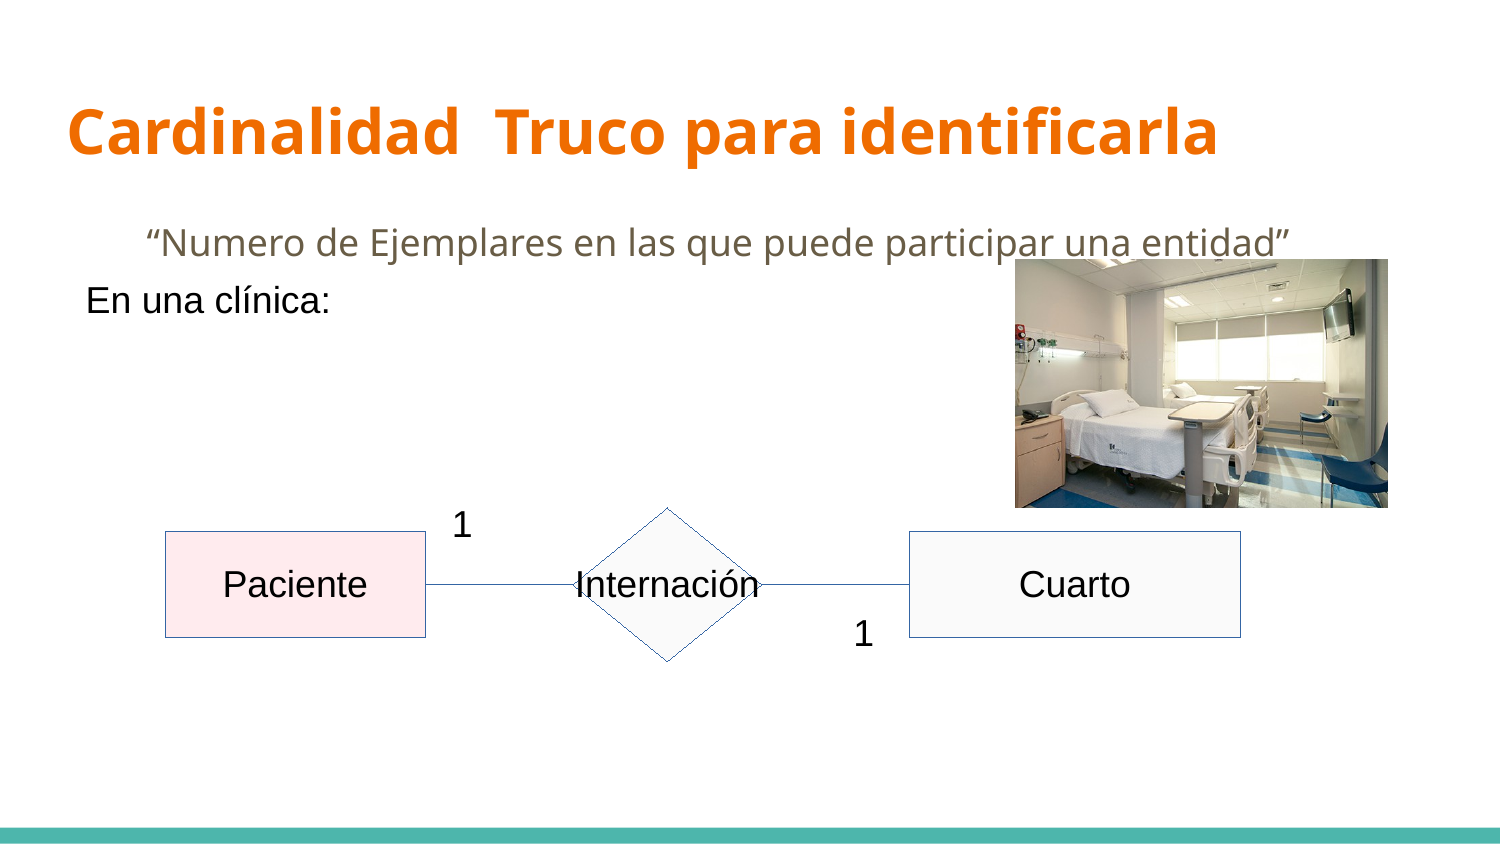

“Numero de Ejemplares en las que puede participar una entidad”
# Cardinalidad Truco para identificarla
En una clínica:
1
Internación
Paciente
Cuarto
1